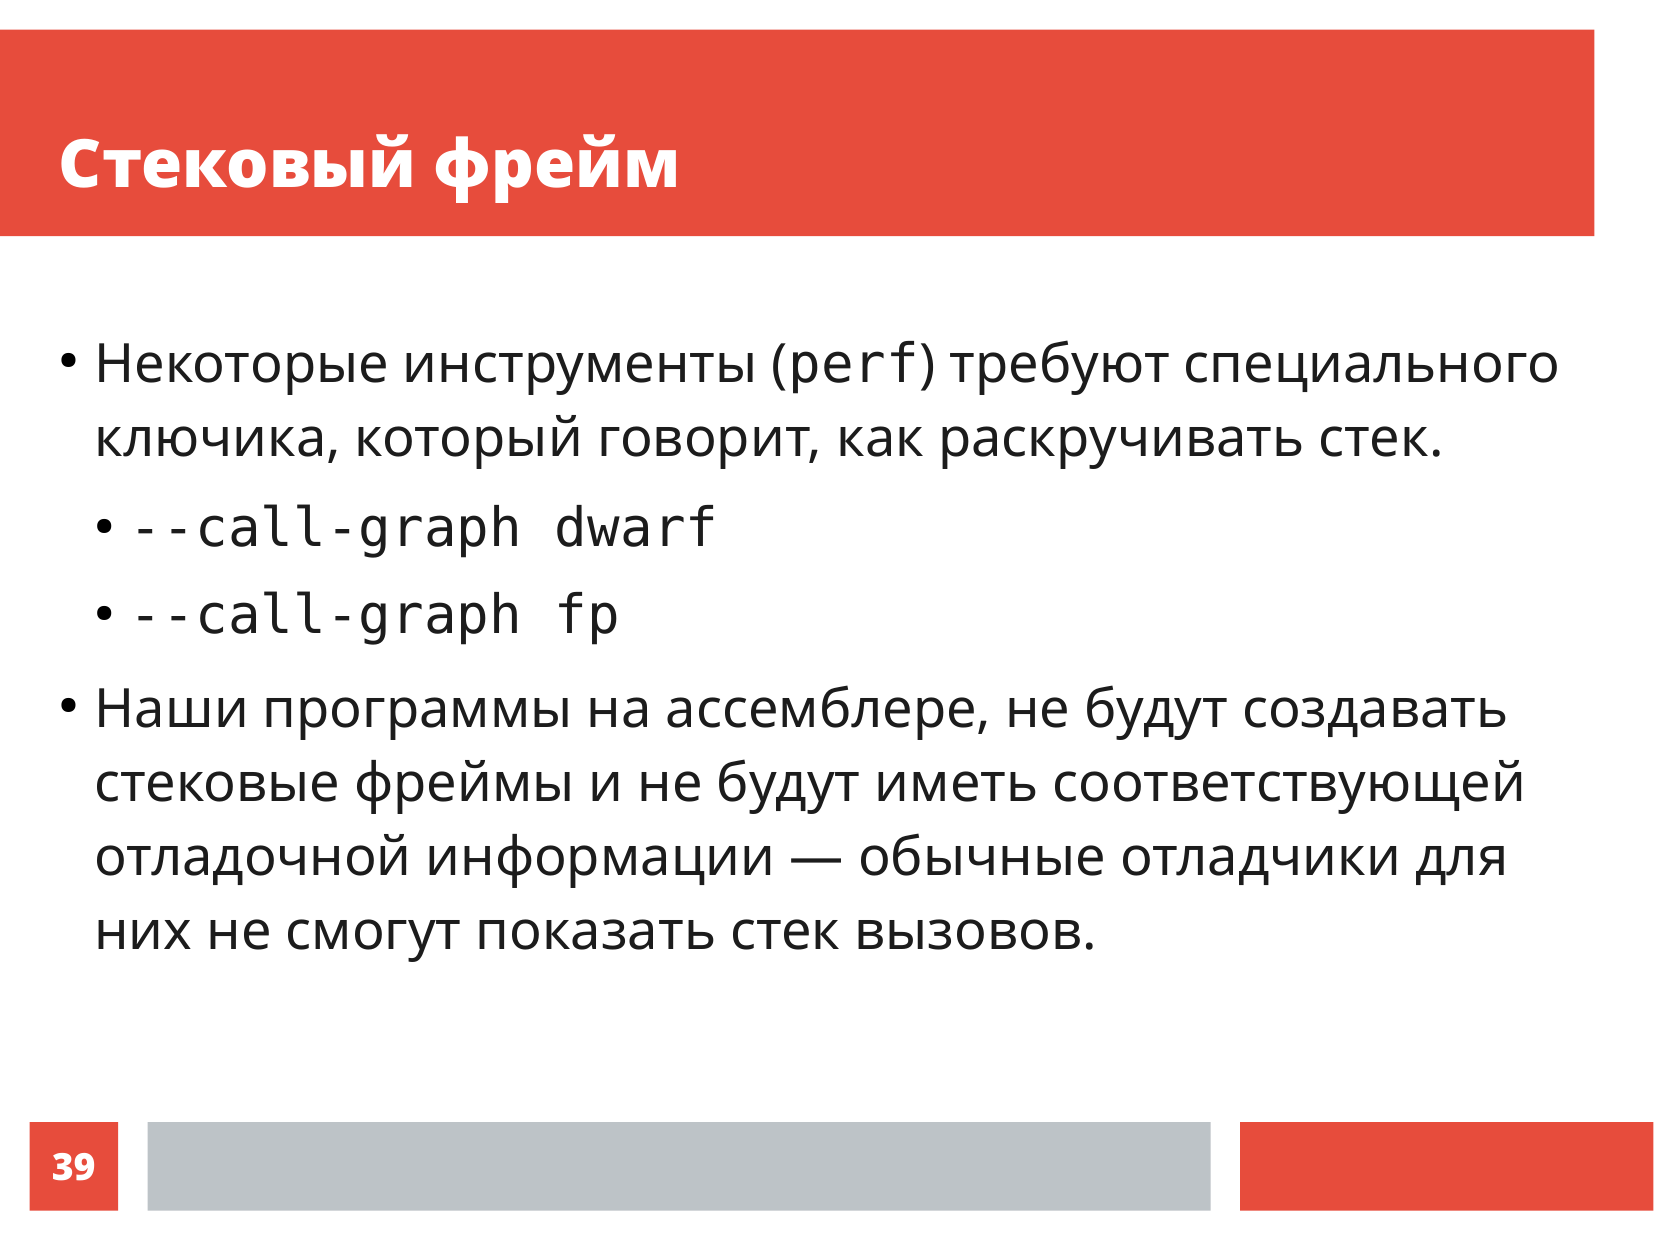

# Стековый фрейм
Некоторые инструменты (perf) требуют специального ключика, который говорит, как раскручивать стек.
--call-graph dwarf
--call-graph fp
Наши программы на ассемблере, не будут создавать стековые фреймы и не будут иметь соответствующей отладочной информации — обычные отладчики для них не смогут показать стек вызовов.
39